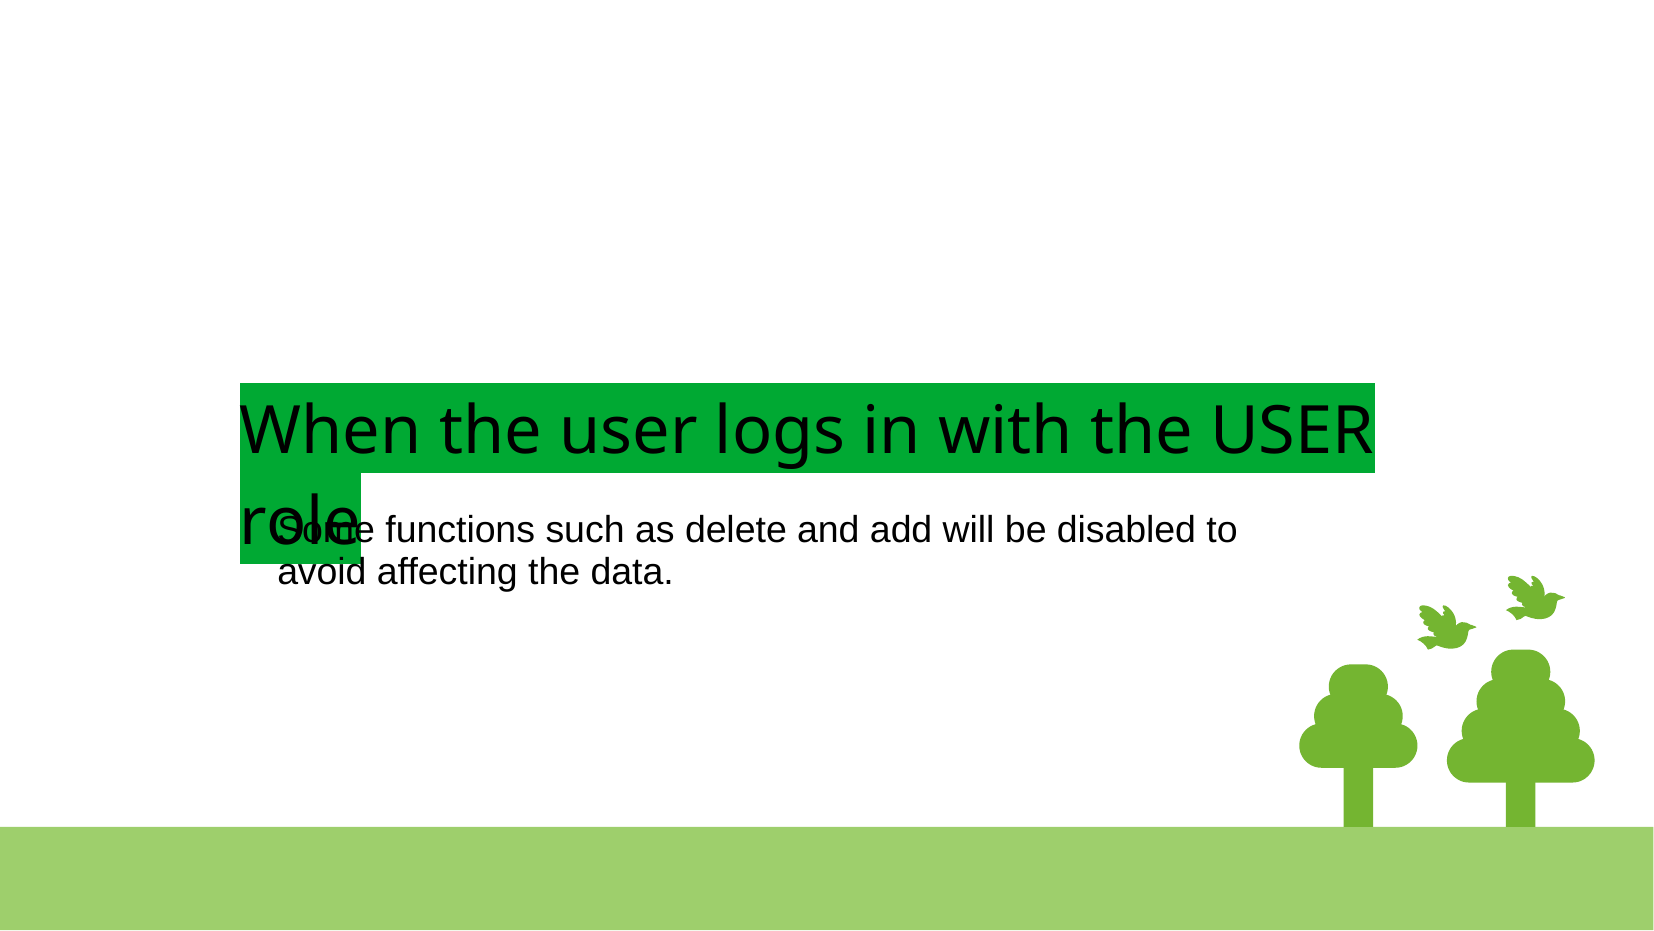

When the user logs in with the USER role
Some functions such as delete and add will be disabled to avoid affecting the data.